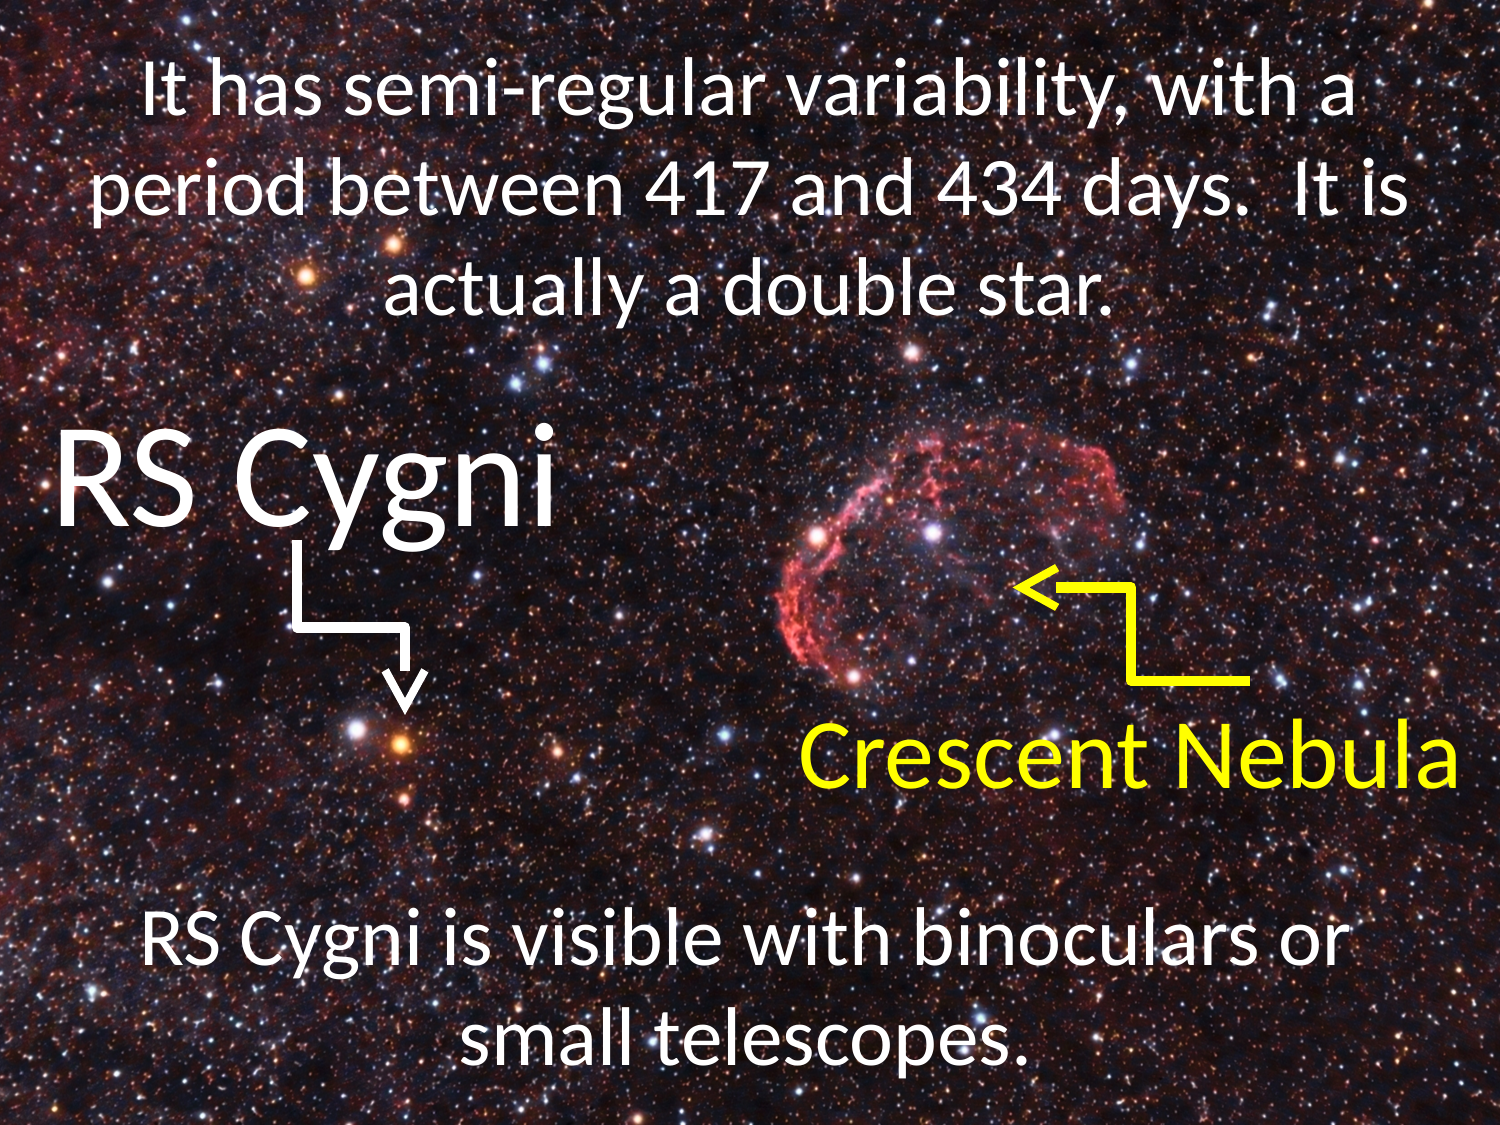

It has semi-regular variability, with a period between 417 and 434 days. It is actually a double star.
RS Cygni
Crescent Nebula
RS Cygni is visible with binoculars or small telescopes.